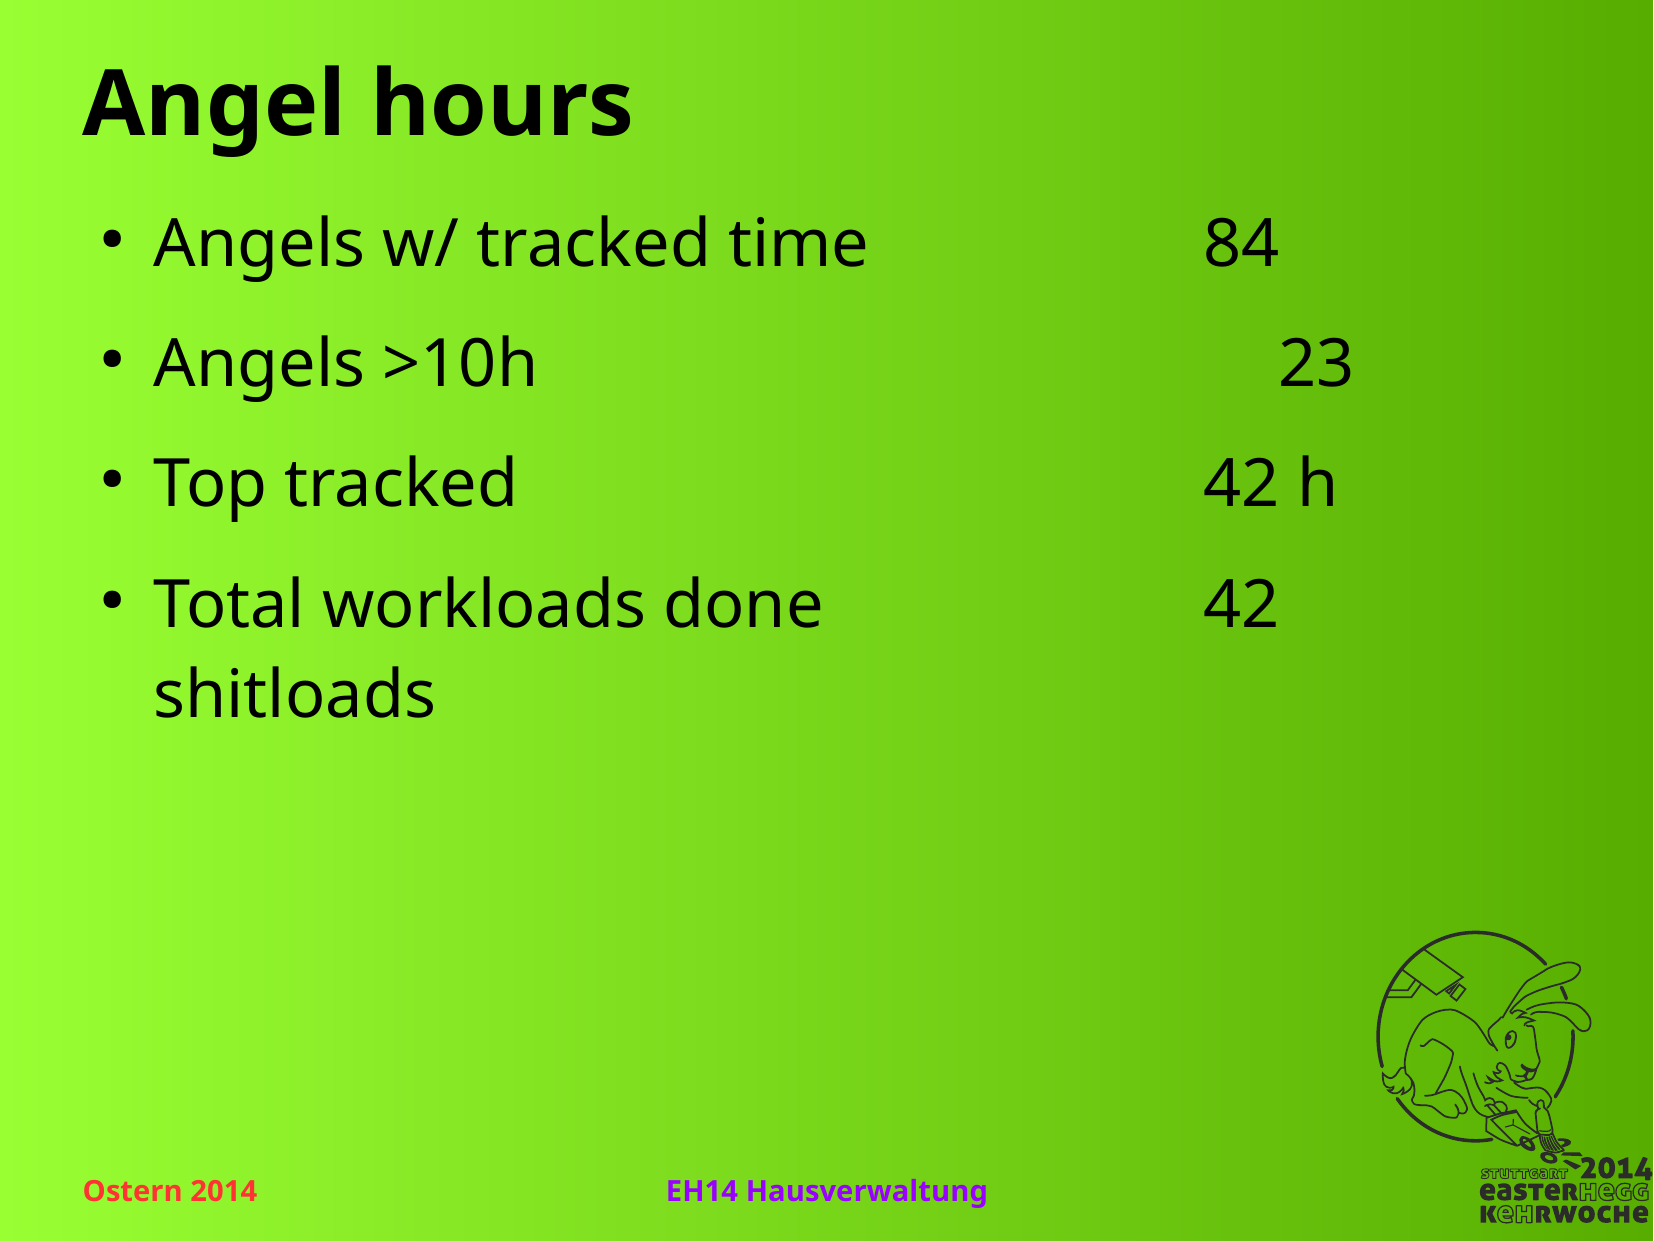

# Angel hours
Angels w/ tracked time					84
Angels >10h										23
Top tracked										42 h
Total workloads done						42 shitloads